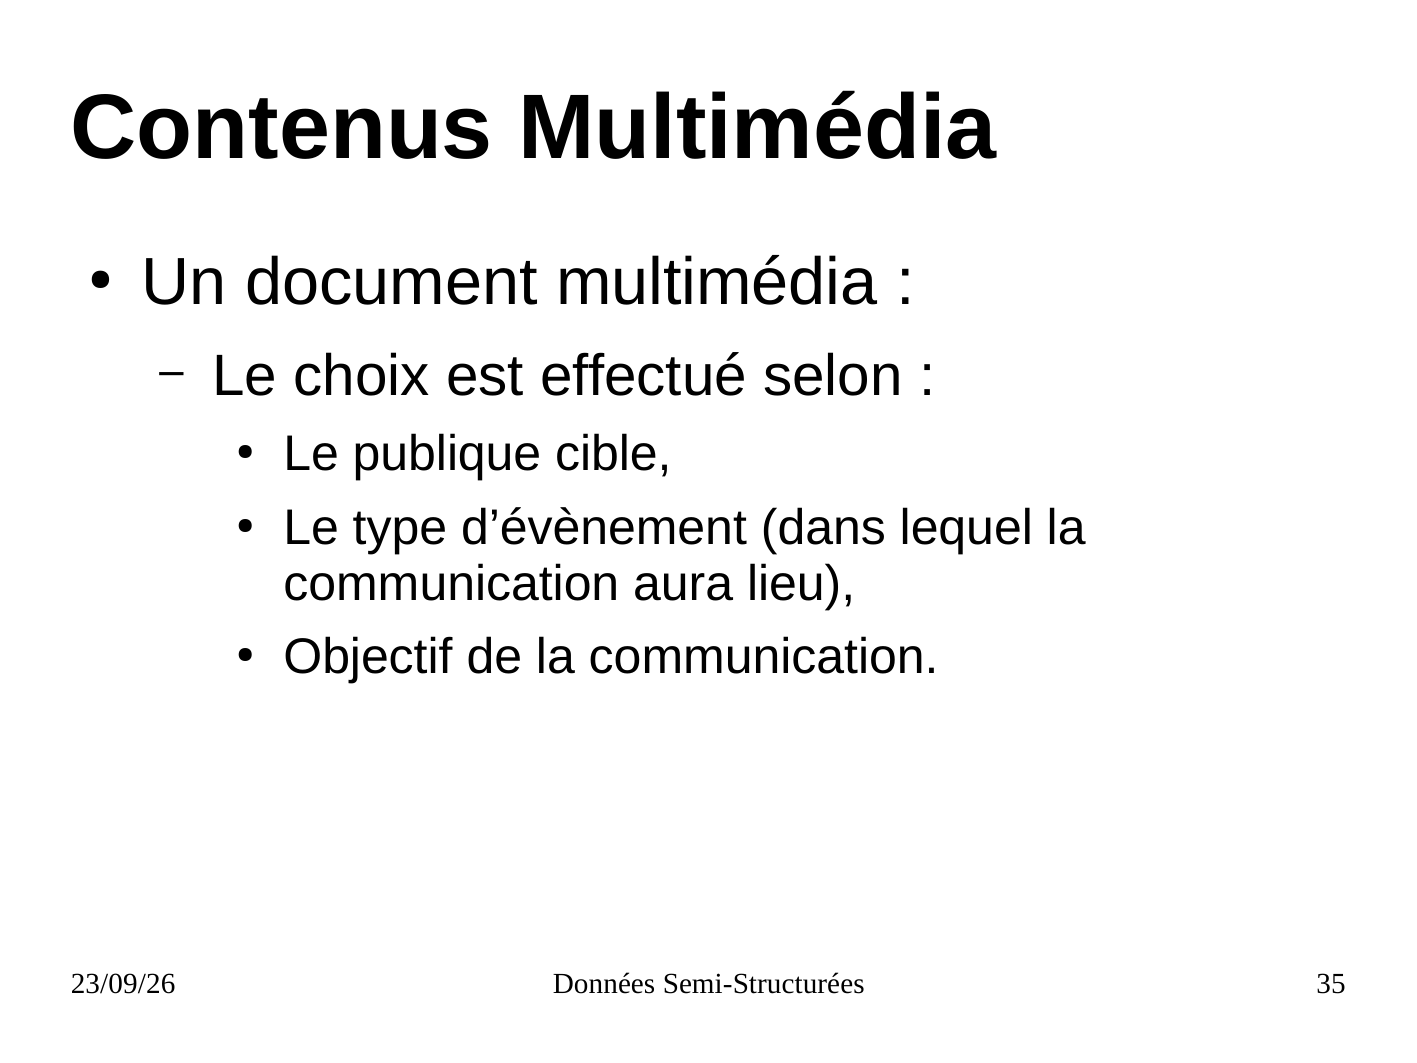

# Contenus Multimédia
Un document multimédia :
Le choix est effectué selon :
Le publique cible,
Le type d’évènement (dans lequel la communication aura lieu),
Objectif de la communication.
Données Semi-Structurées
35